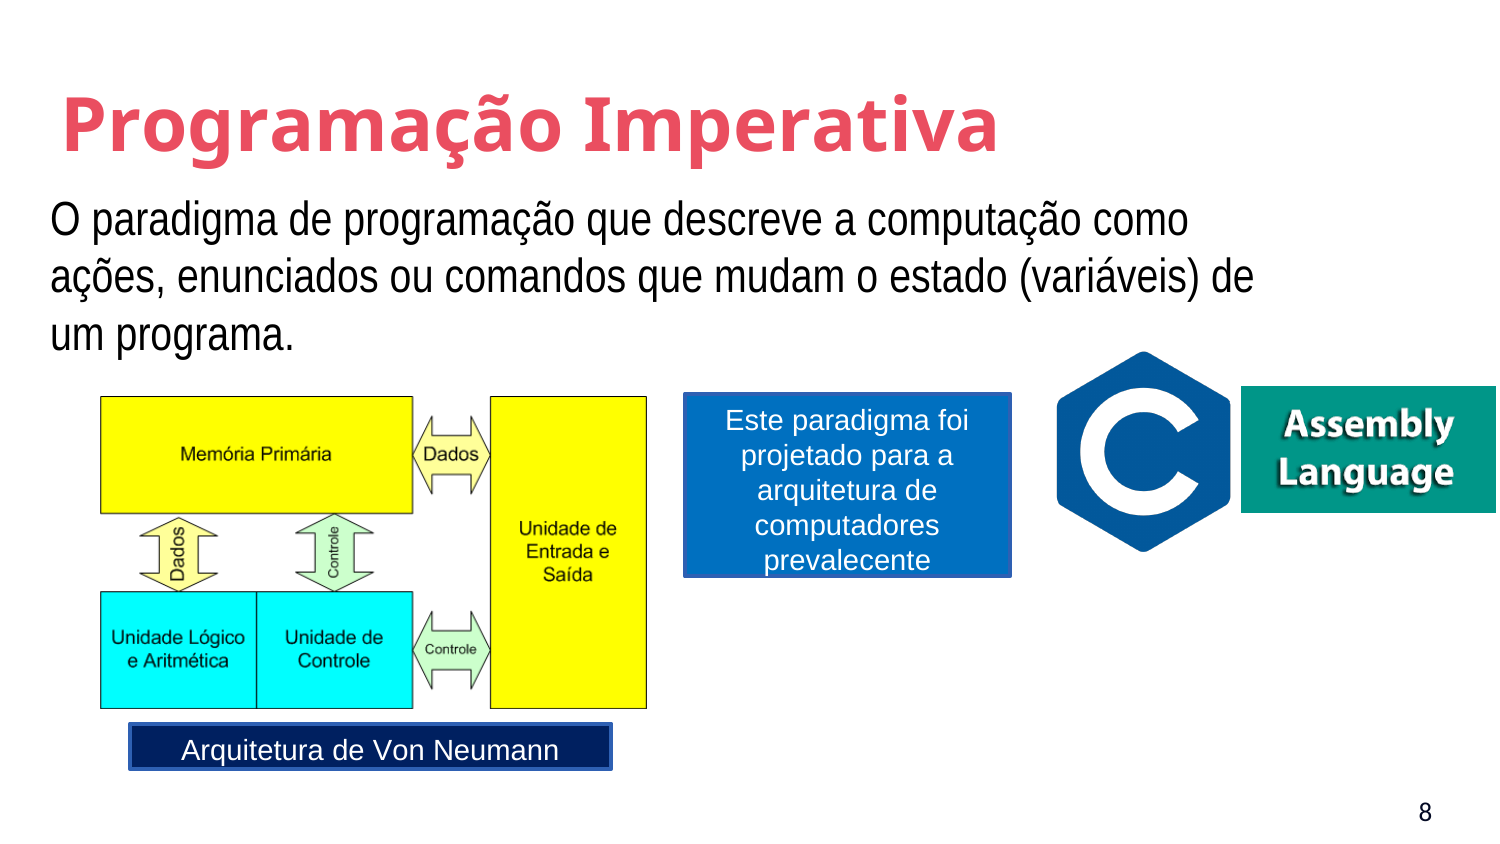

Programação Imperativa
# O paradigma de programação que descreve a computação como ações, enunciados ou comandos que mudam o estado (variáveis) de um programa.
Este paradigma foi projetado para a arquitetura de computadores prevalecente
Arquitetura de Von Neumann
3